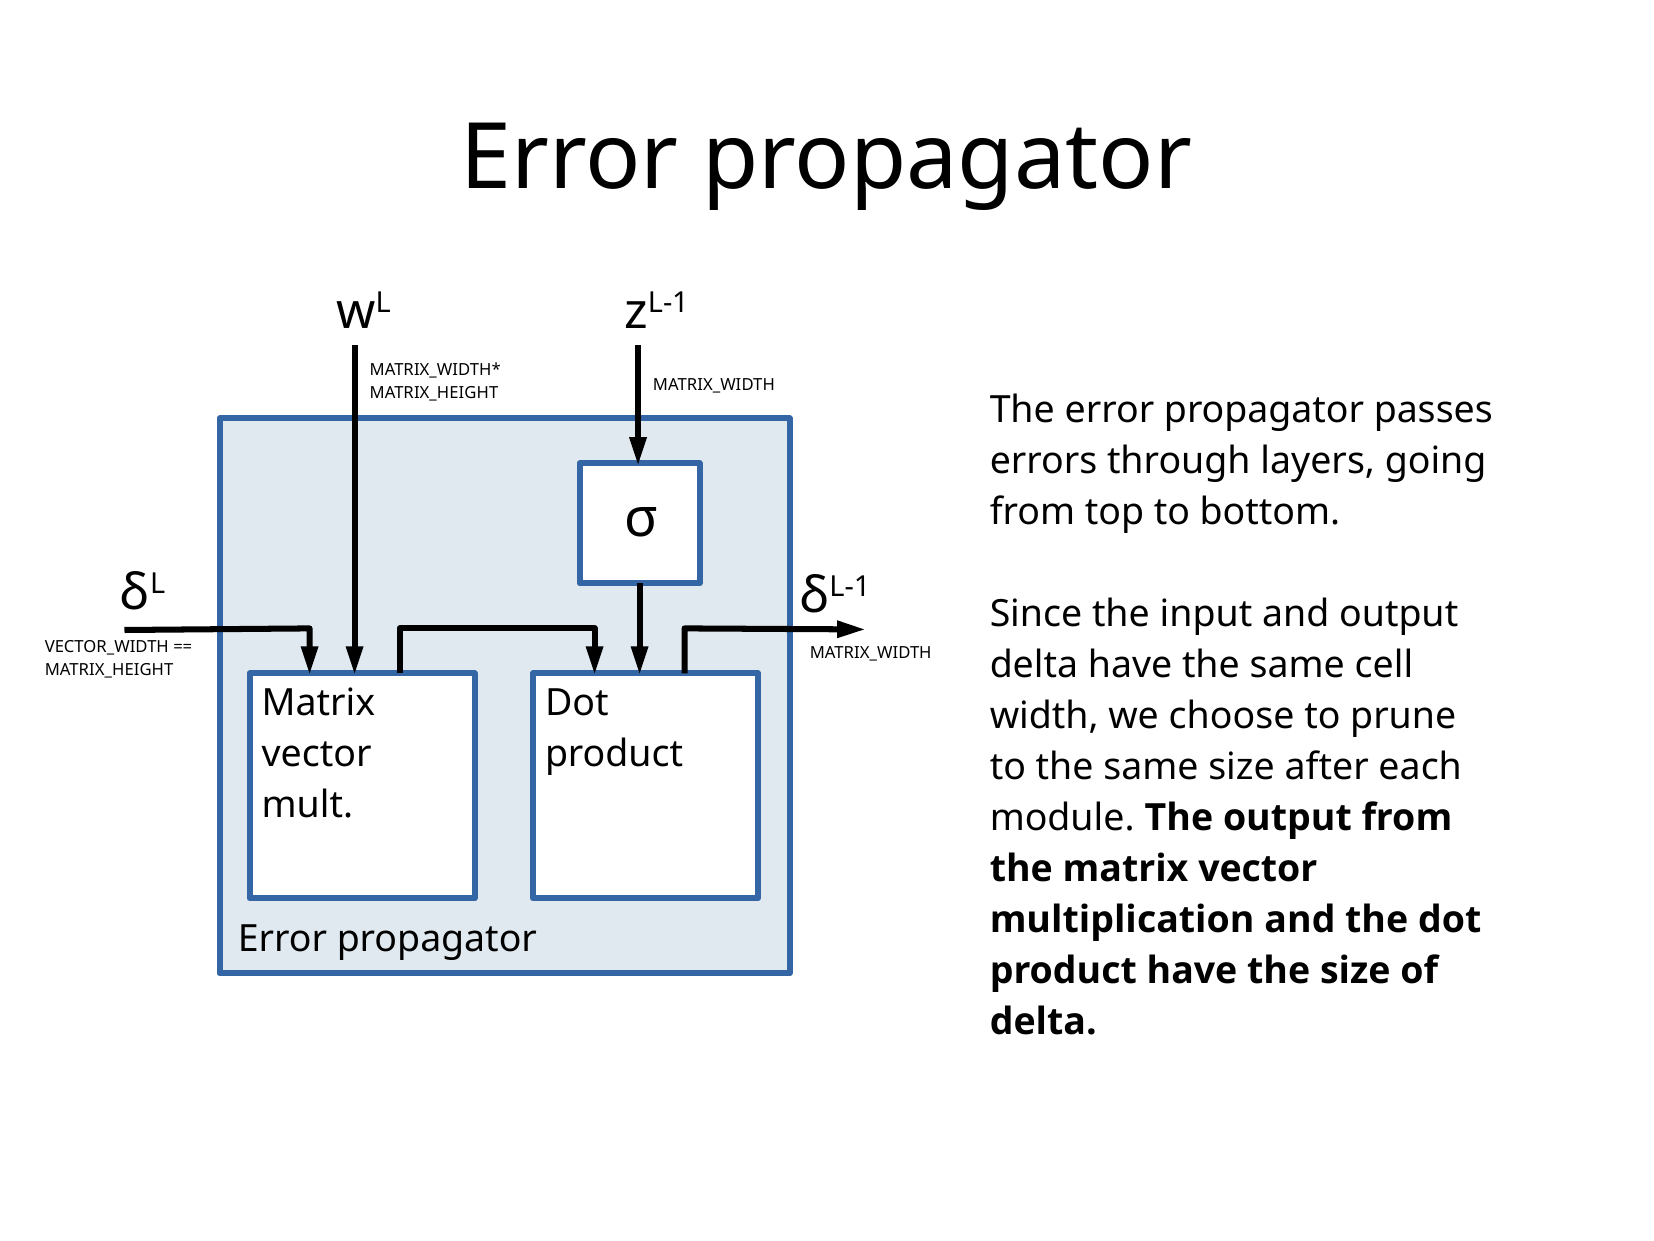

# Error propagator
wL
zL-1
MATRIX_WIDTH*
MATRIX_HEIGHT
MATRIX_WIDTH
The error propagator passes errors through layers, going from top to bottom.
Since the input and output delta have the same cell width, we choose to prune to the same size after each module. The output from the matrix vector multiplication and the dot product have the size of delta.
σ
δL
δL-1
VECTOR_WIDTH ==
MATRIX_HEIGHT
MATRIX_WIDTH
Matrix
vector
mult.
Dot
product
Error propagator